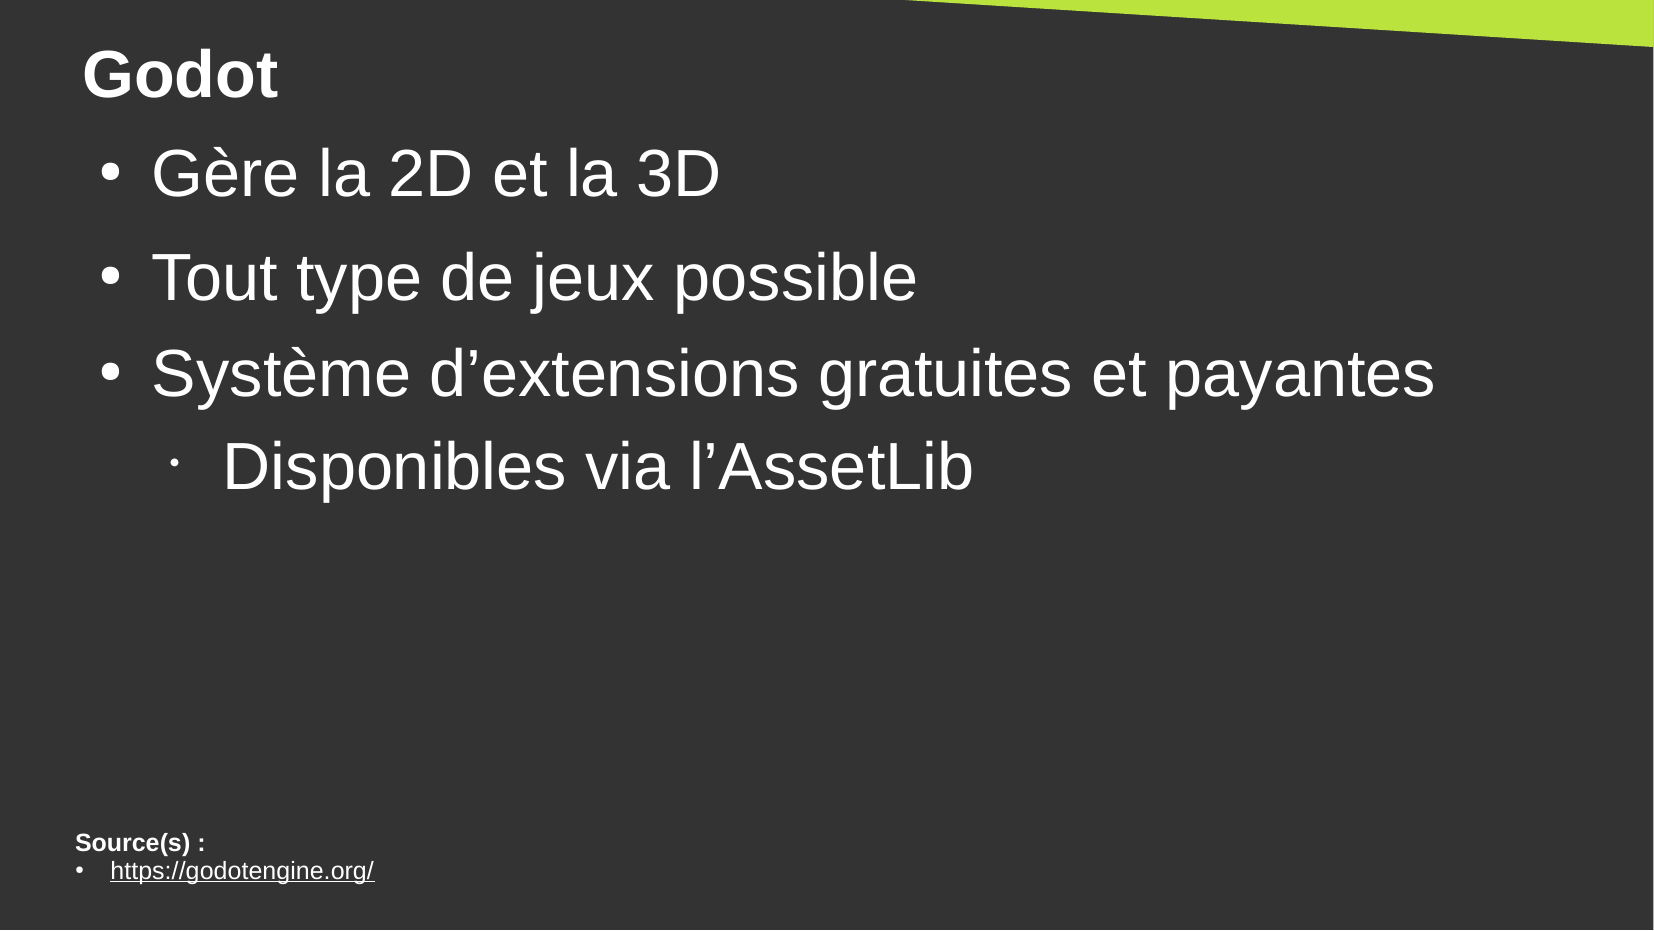

# Godot
Gère la 2D et la 3D
Tout type de jeux possible
Système d’extensions gratuites et payantes
Disponibles via l’AssetLib
Source(s) :
https://godotengine.org/